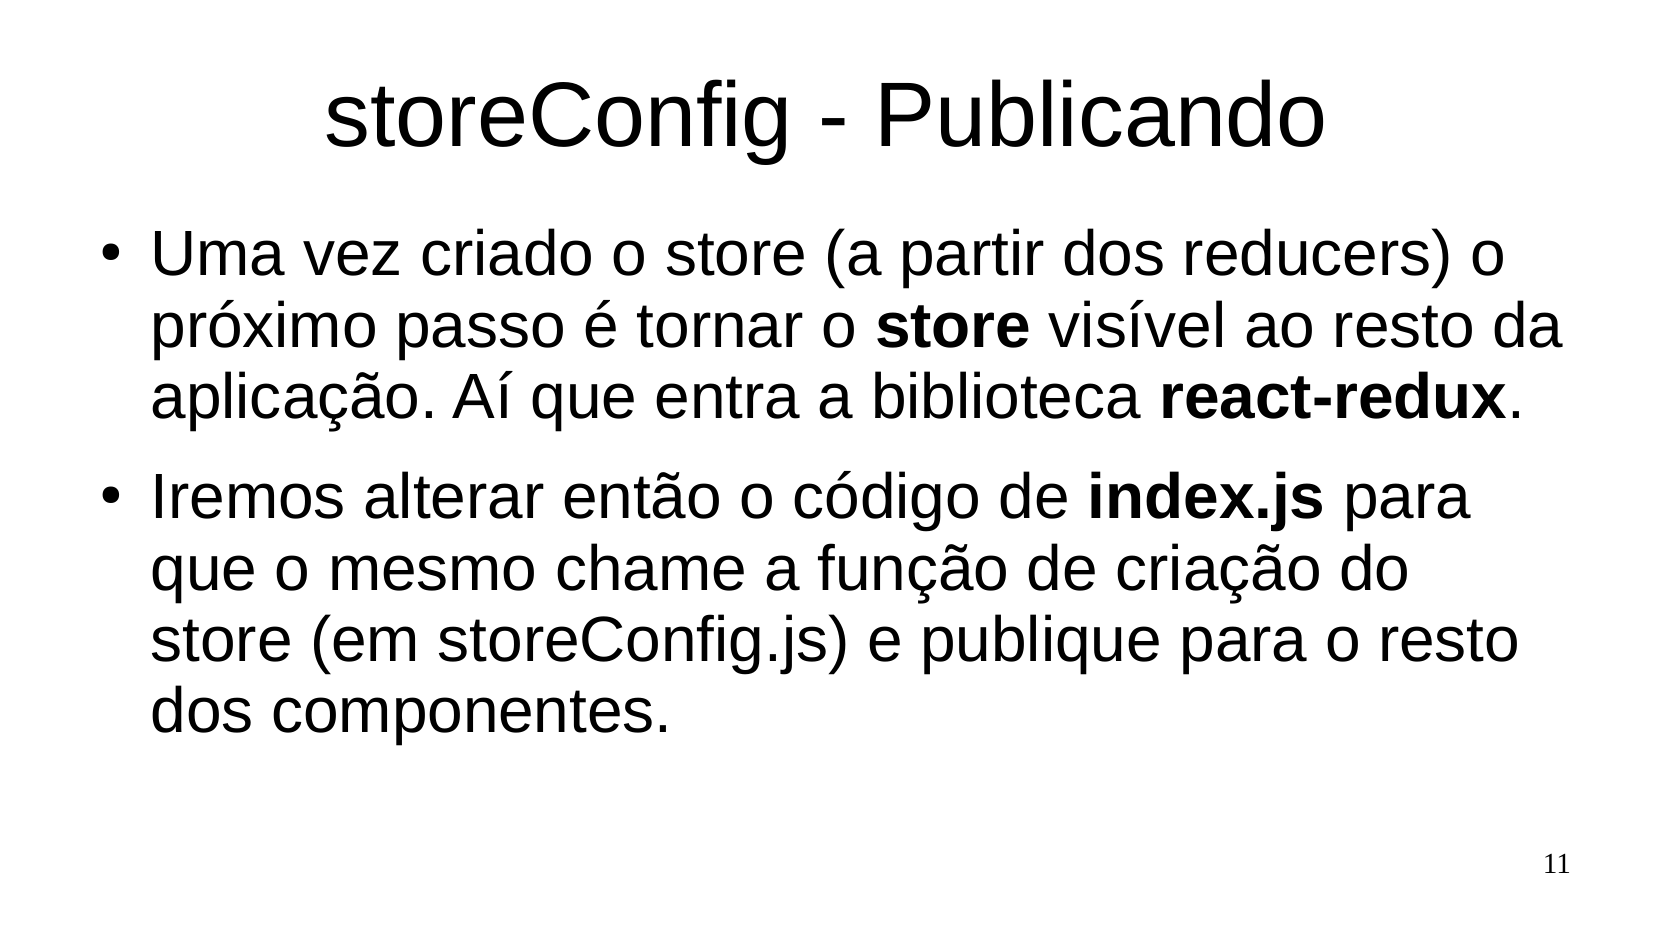

# storeConfig - Publicando
Uma vez criado o store (a partir dos reducers) o próximo passo é tornar o store visível ao resto da aplicação. Aí que entra a biblioteca react-redux.
Iremos alterar então o código de index.js para que o mesmo chame a função de criação do store (em storeConfig.js) e publique para o resto dos componentes.
11